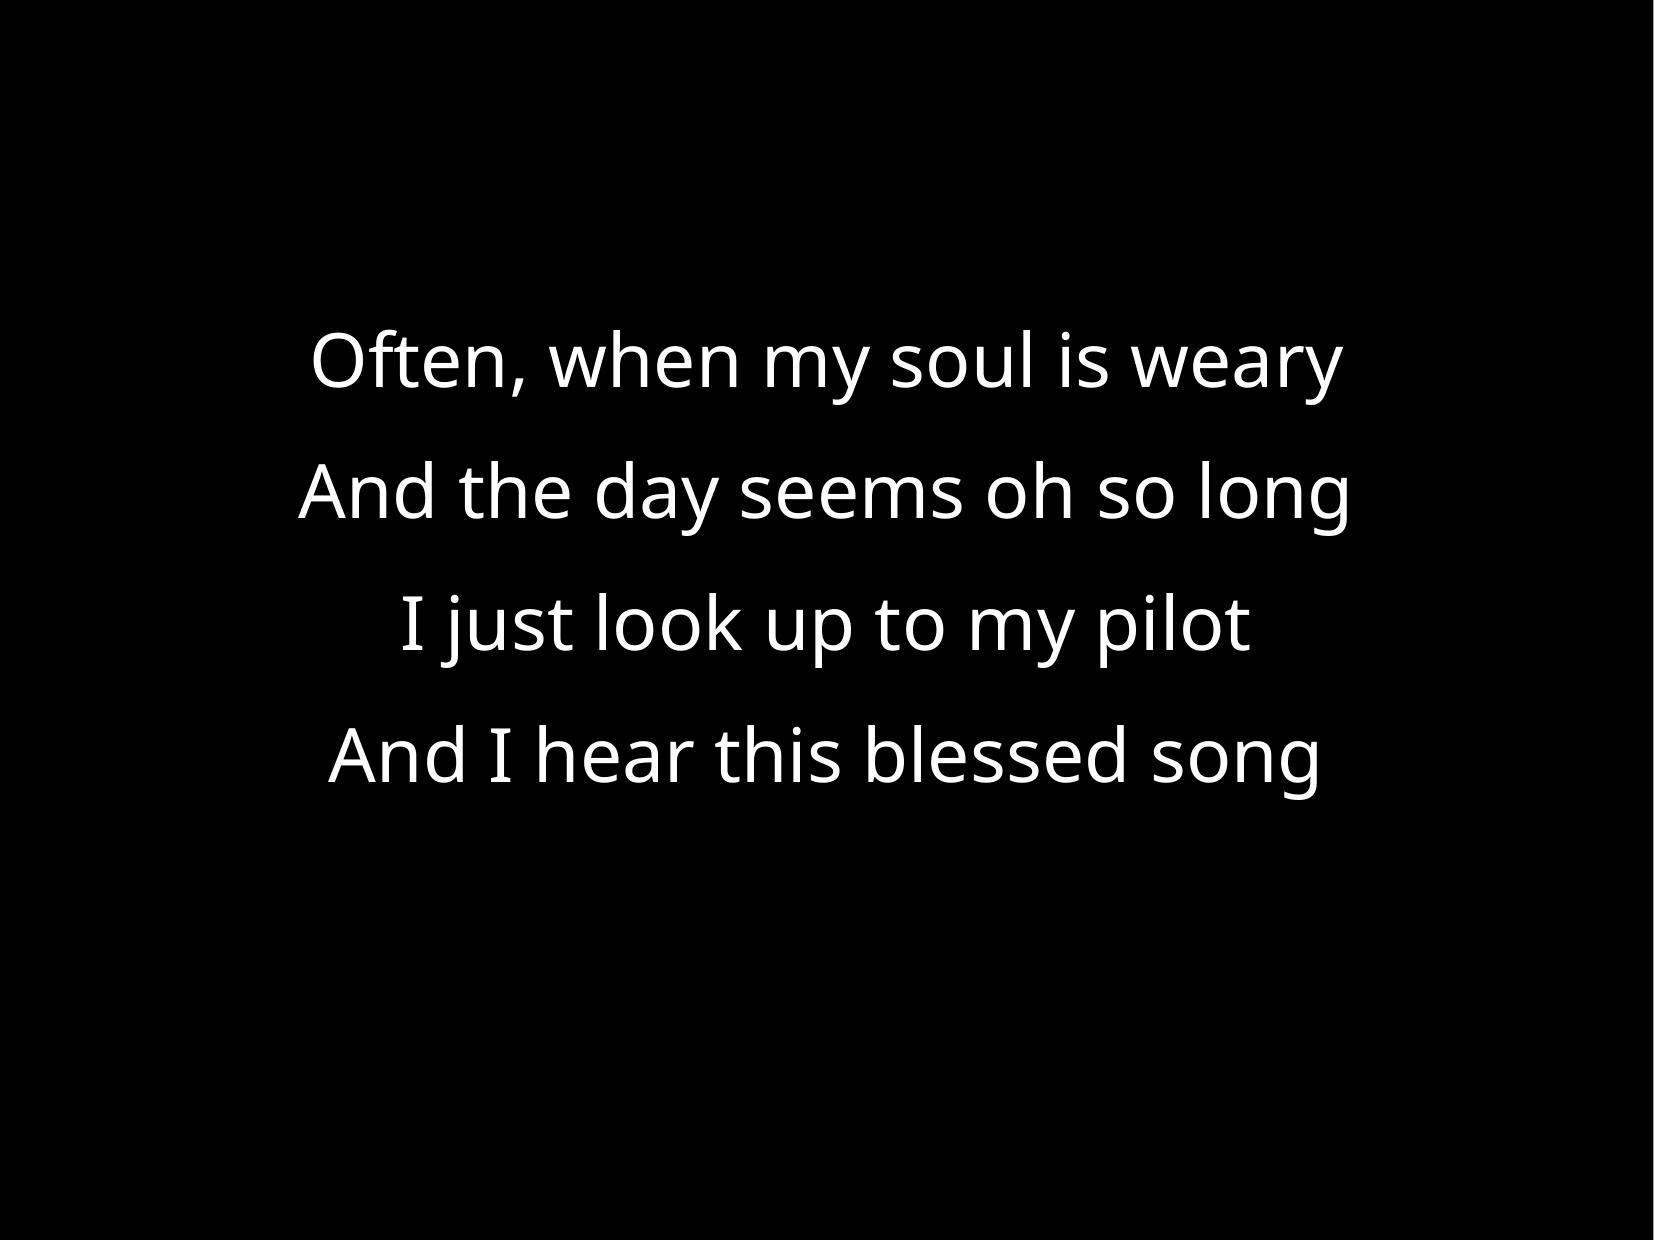

#
Often, when my soul is weary
And the day seems oh so long
I just look up to my pilot
And I hear this blessed song